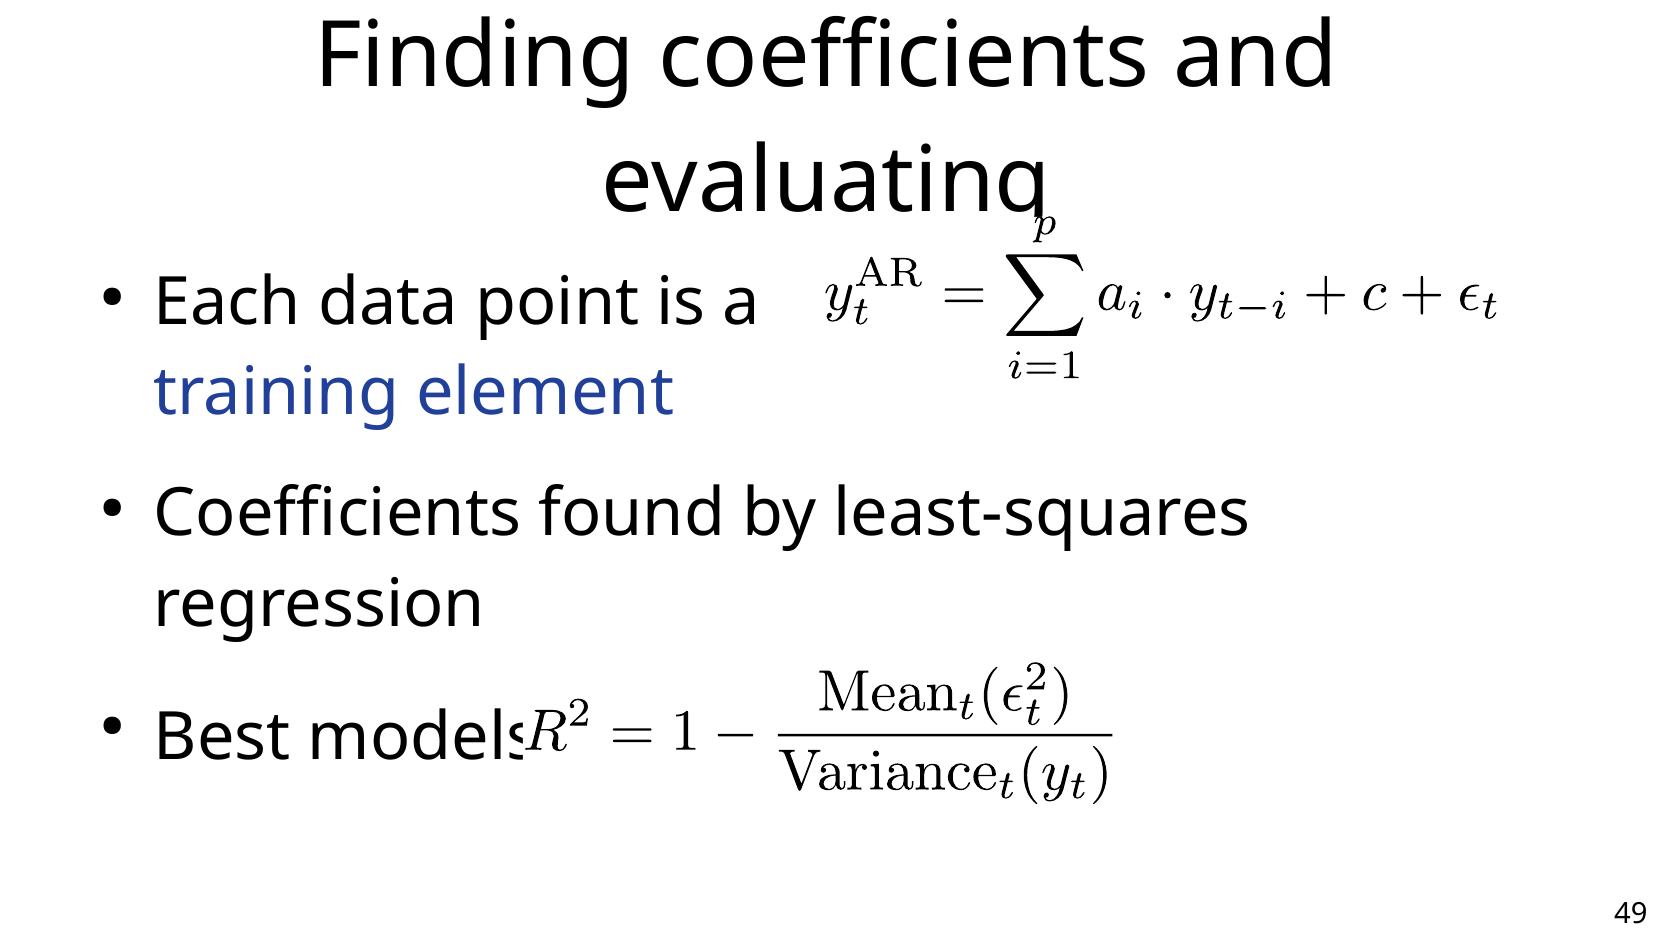

# Finding coefficients and evaluating
Each data point is a
training element
Coefficients found by least-squares regression
Best models have R2 → 1
49